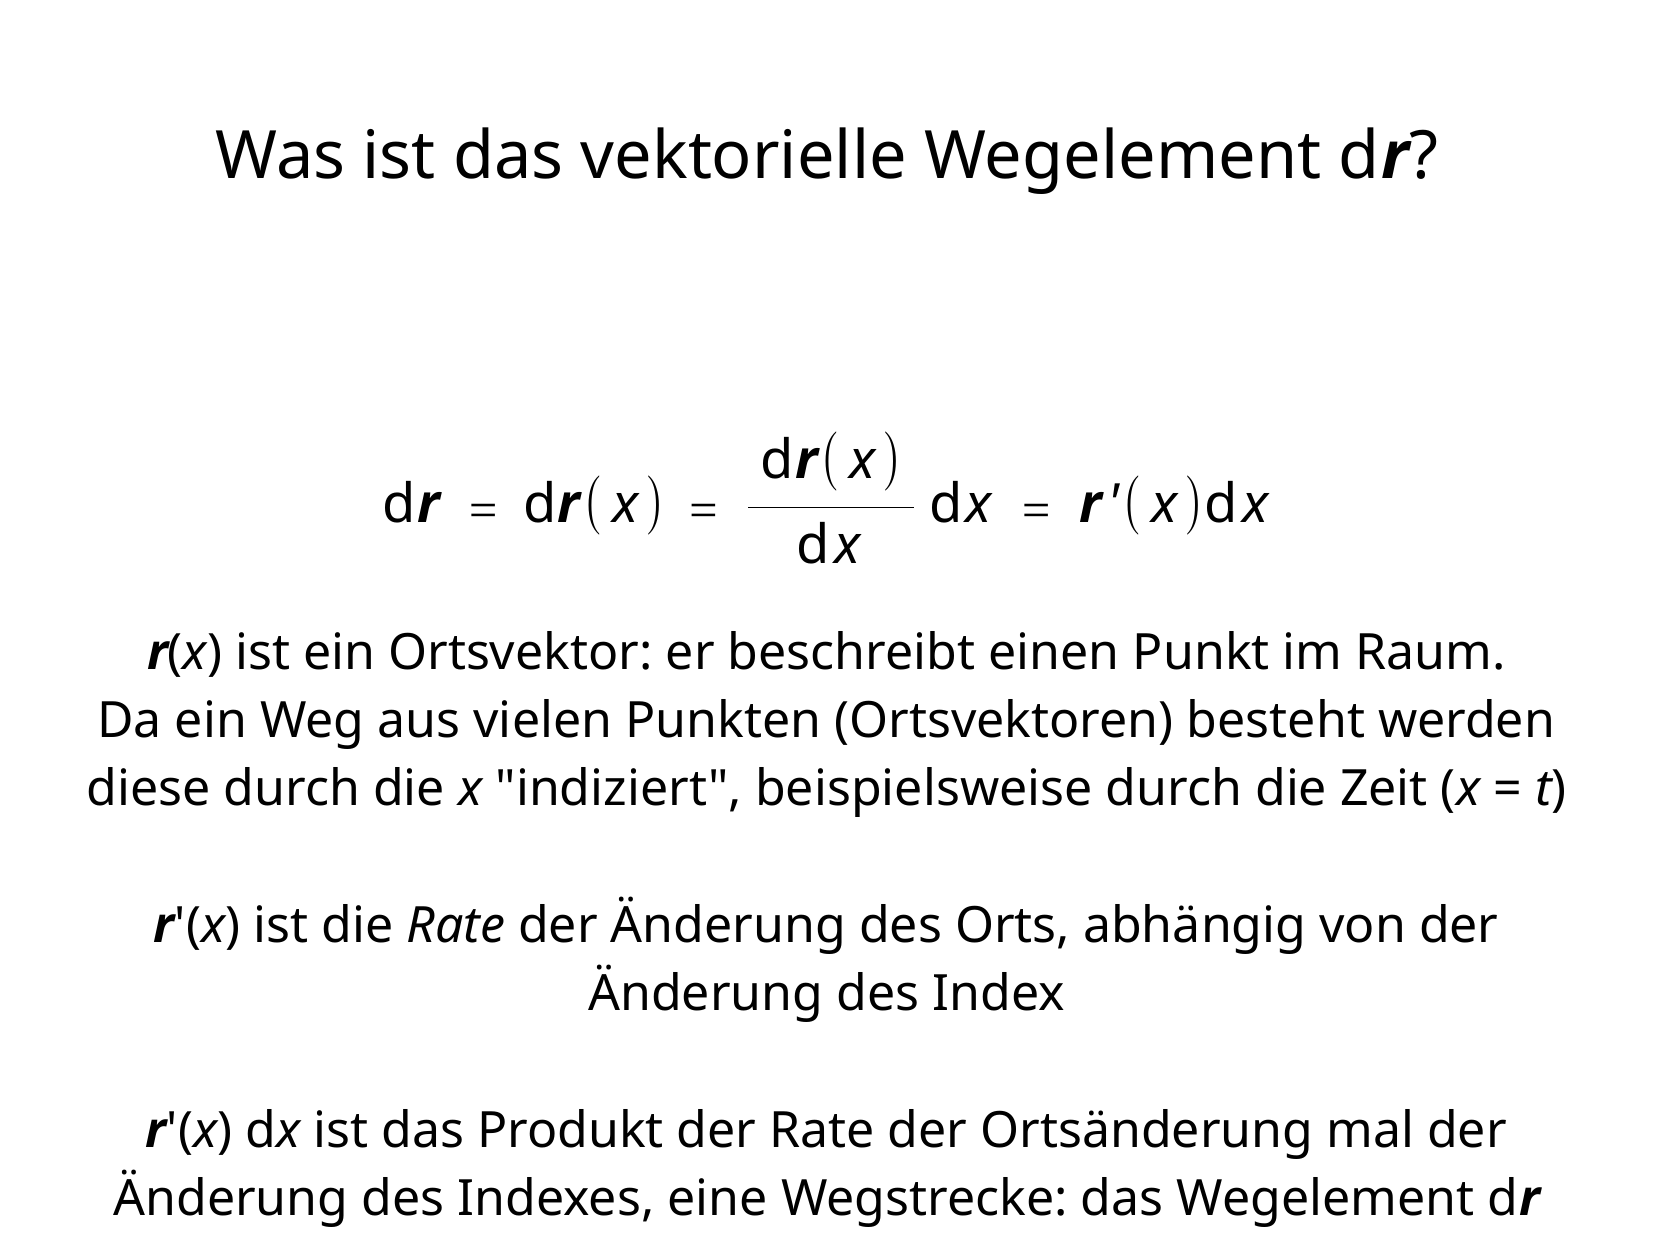

# Was ist das vektorielle Wegelement dr?
r(x) ist ein Ortsvektor: er beschreibt einen Punkt im Raum.
Da ein Weg aus vielen Punkten (Ortsvektoren) besteht werden diese durch die x "indiziert", beispielsweise durch die Zeit (x = t)
r'(x) ist die Rate der Änderung des Orts, abhängig von der Änderung des Index
r'(x) dx ist das Produkt der Rate der Ortsänderung mal der Änderung des Indexes, eine Wegstrecke: das Wegelement dr